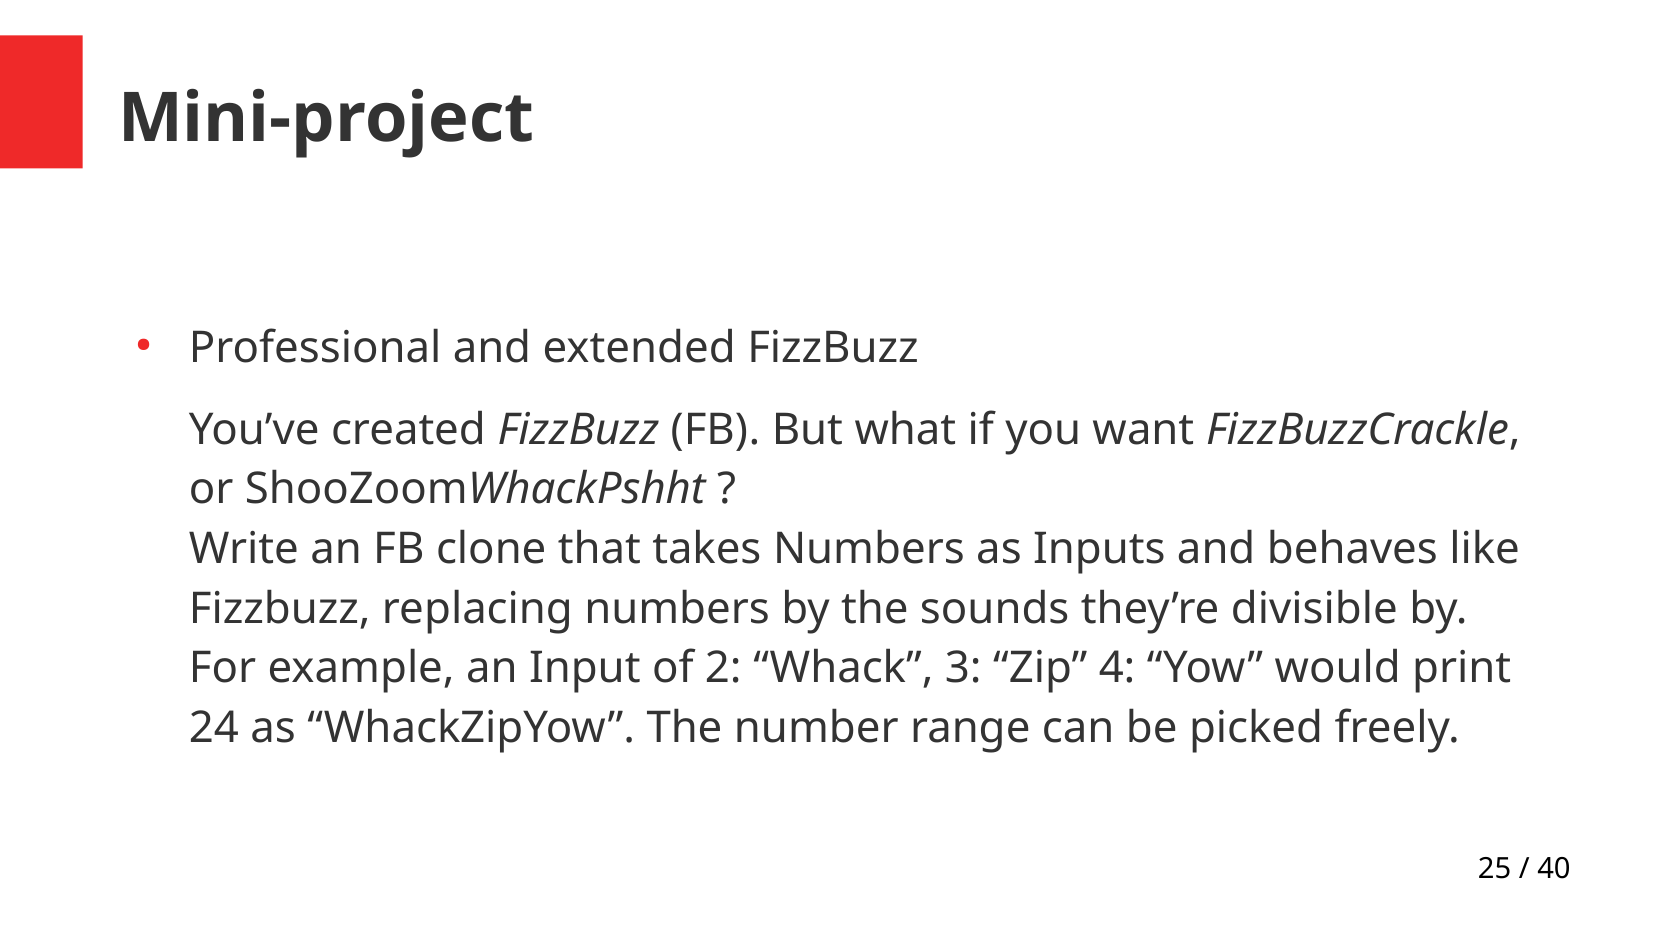

# Mini-project
Professional and extended FizzBuzz
You’ve created FizzBuzz (FB). But what if you want FizzBuzzCrackle, or ShooZoomWhackPshht ?
Write an FB clone that takes Numbers as Inputs and behaves like Fizzbuzz, replacing numbers by the sounds they’re divisible by. For example, an Input of 2: “Whack”, 3: “Zip” 4: “Yow” would print 24 as “WhackZipYow”. The number range can be picked freely.
25